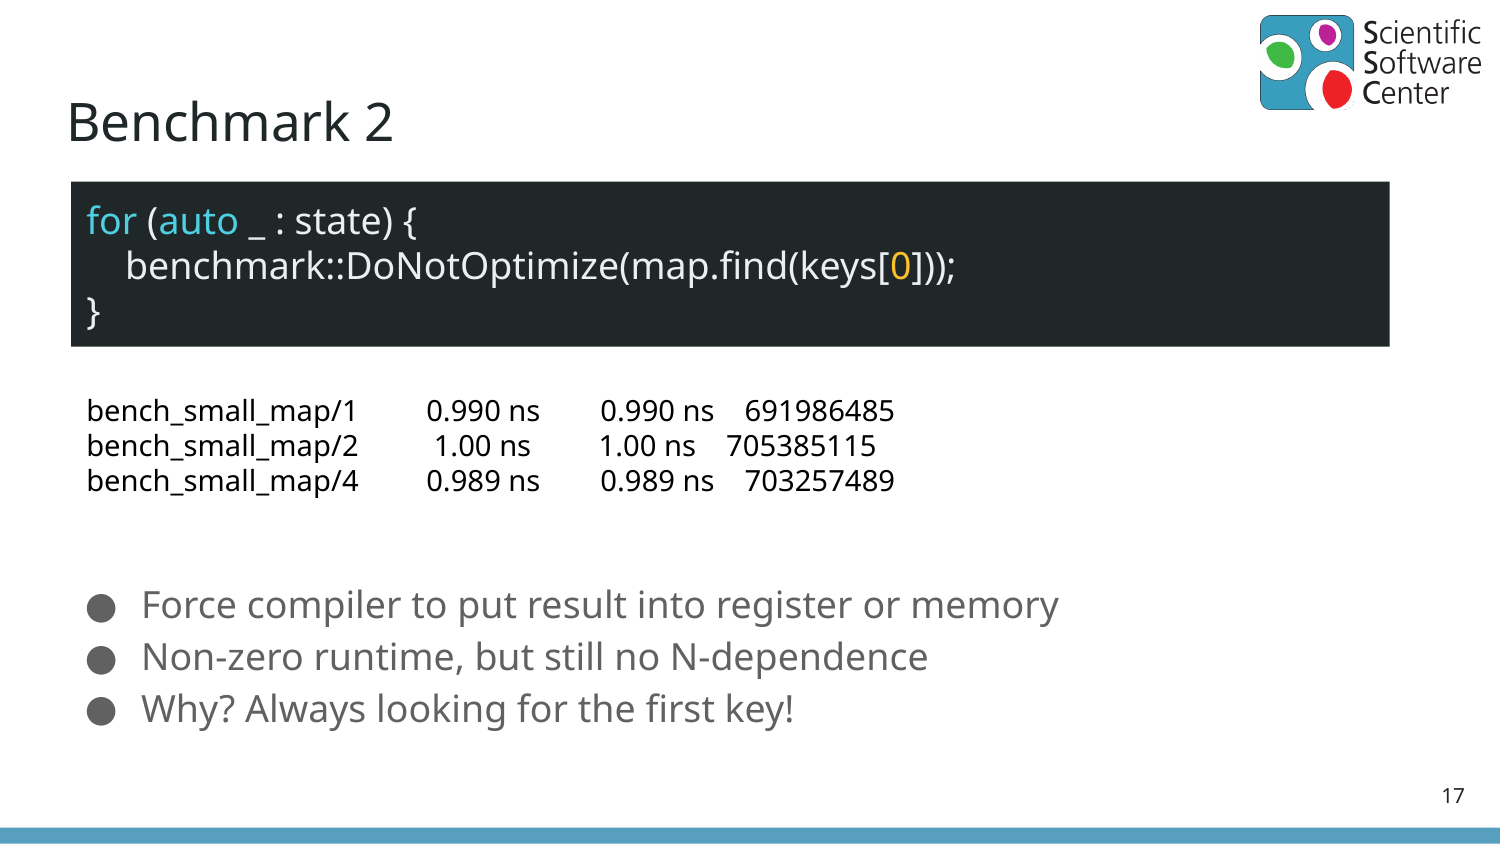

# Benchmark 2
for (auto _ : state) {
 benchmark::DoNotOptimize(map.find(keys[0]));
}
bench_small_map/1 0.990 ns 0.990 ns 691986485
bench_small_map/2 1.00 ns 1.00 ns 705385115
bench_small_map/4 0.989 ns 0.989 ns 703257489
Force compiler to put result into register or memory
Non-zero runtime, but still no N-dependence
Why? Always looking for the first key!